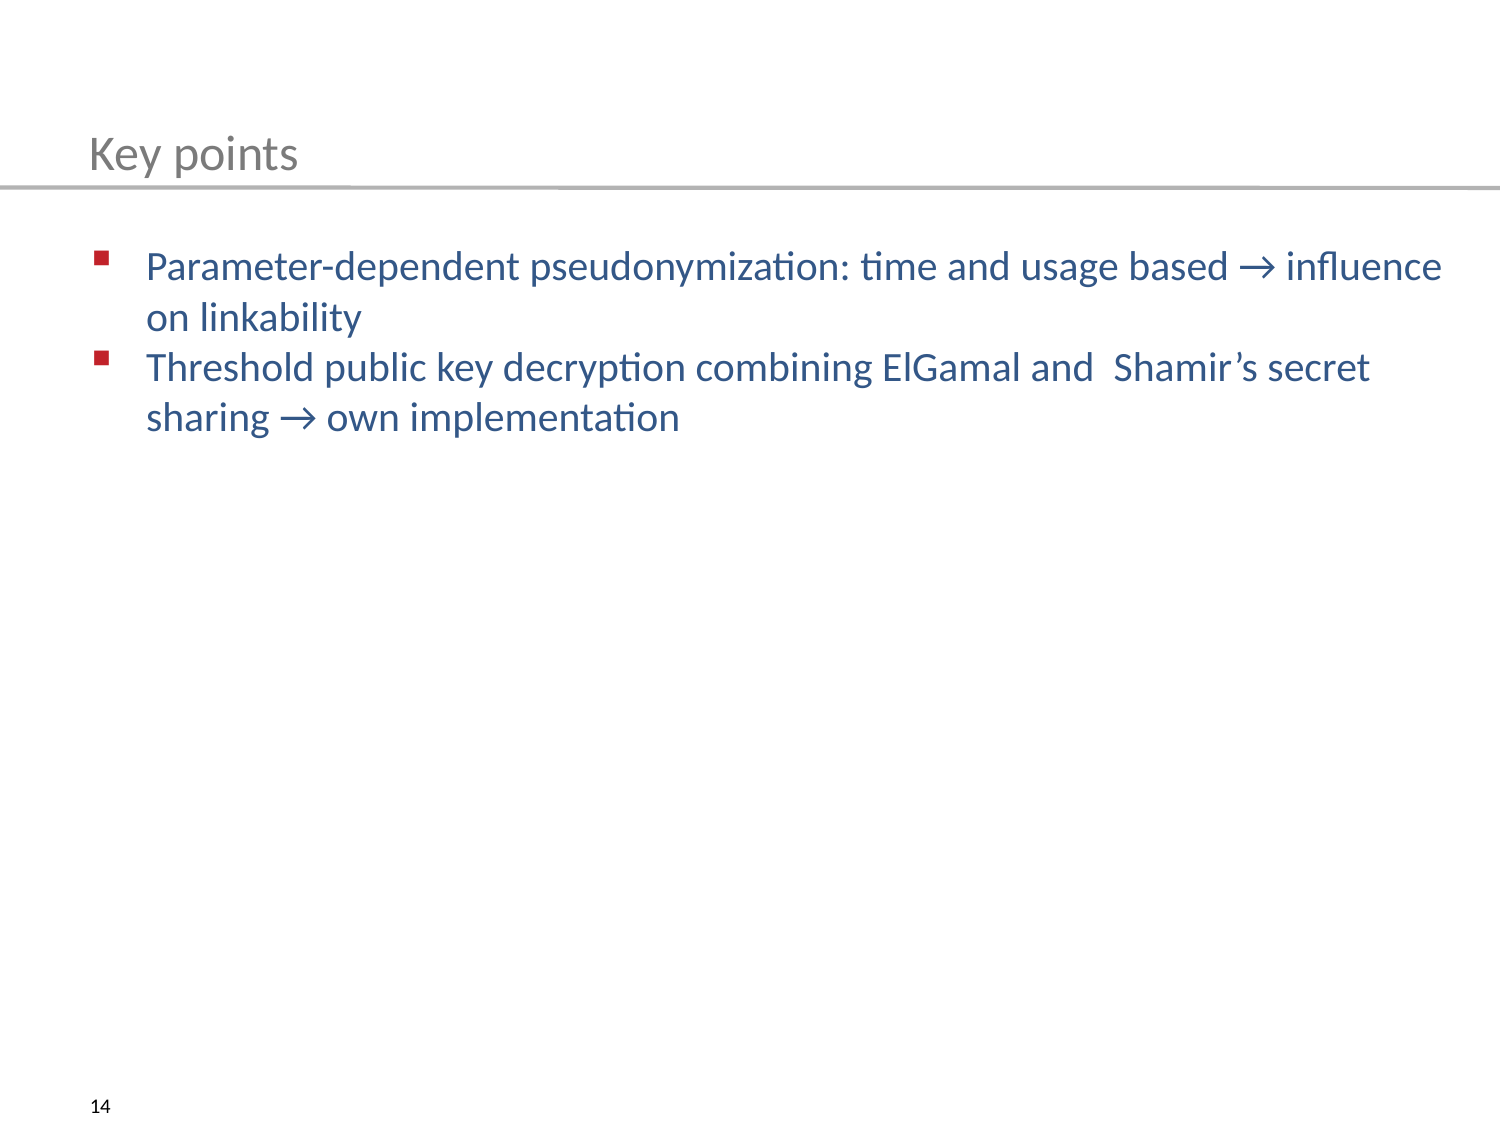

Key points
Parameter-dependent pseudonymization: time and usage based → influence on linkability
Threshold public key decryption combining ElGamal and Shamir’s secret sharing → own implementation